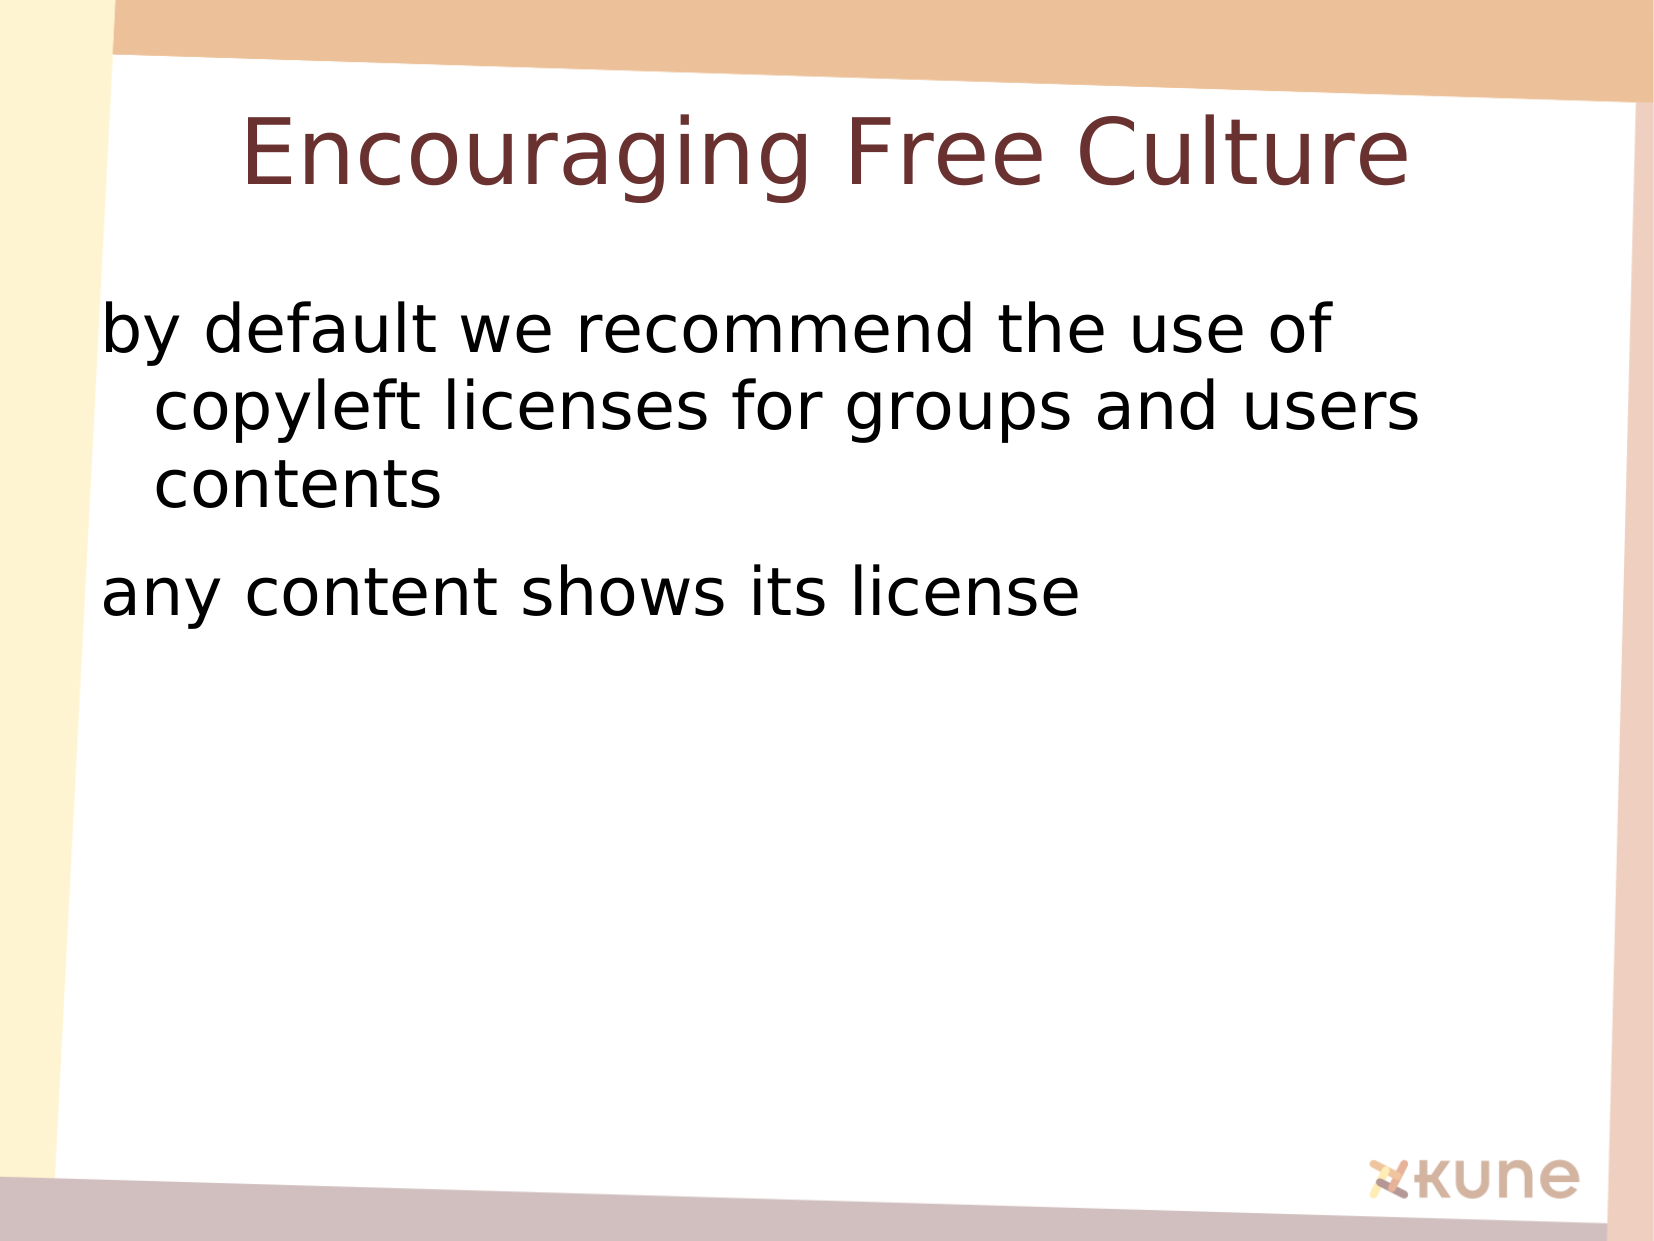

# Encouraging Free Culture
by default we recommend the use of copyleft licenses for groups and users contents
any content shows its license